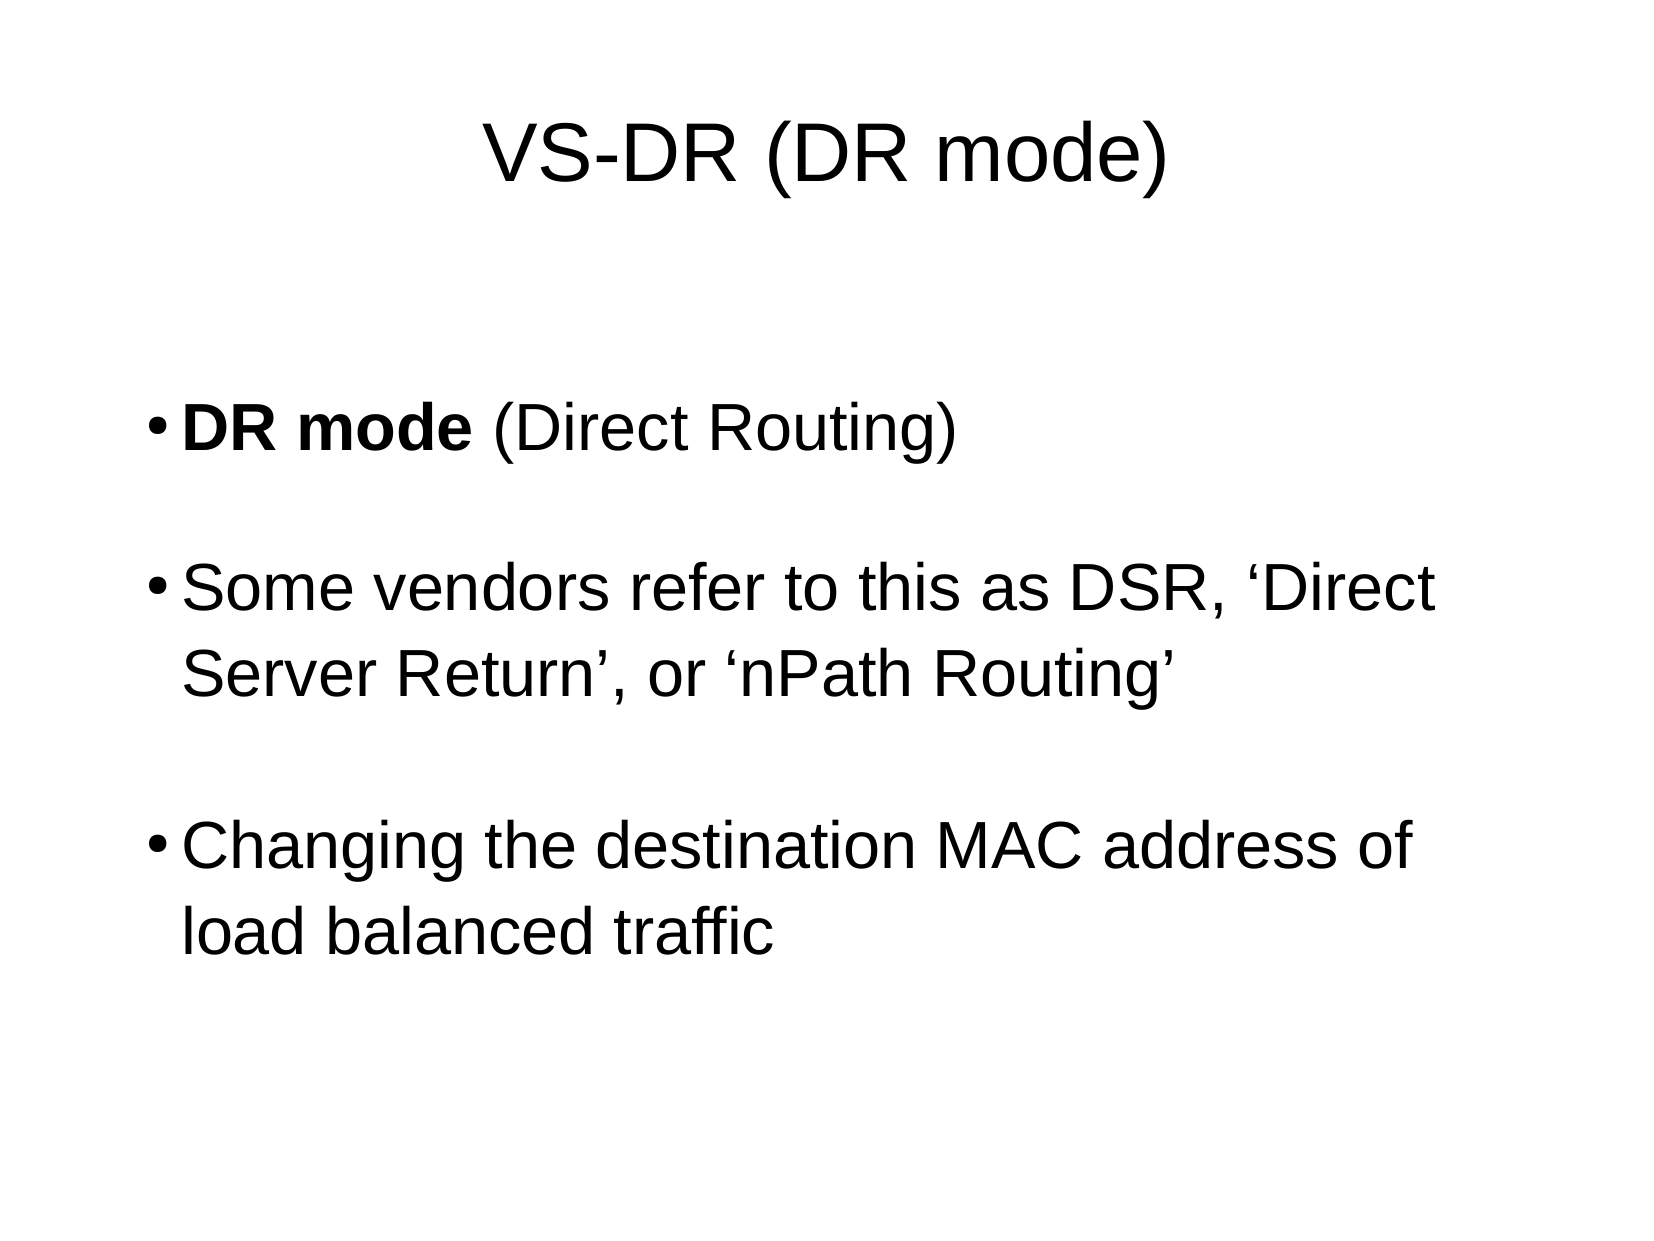

# VS-DR (DR mode)
DR mode (Direct Routing)
Some vendors refer to this as DSR, ‘Direct
Server Return’, or ‘nPath Routing’
Changing the destination MAC address of
load balanced traffic